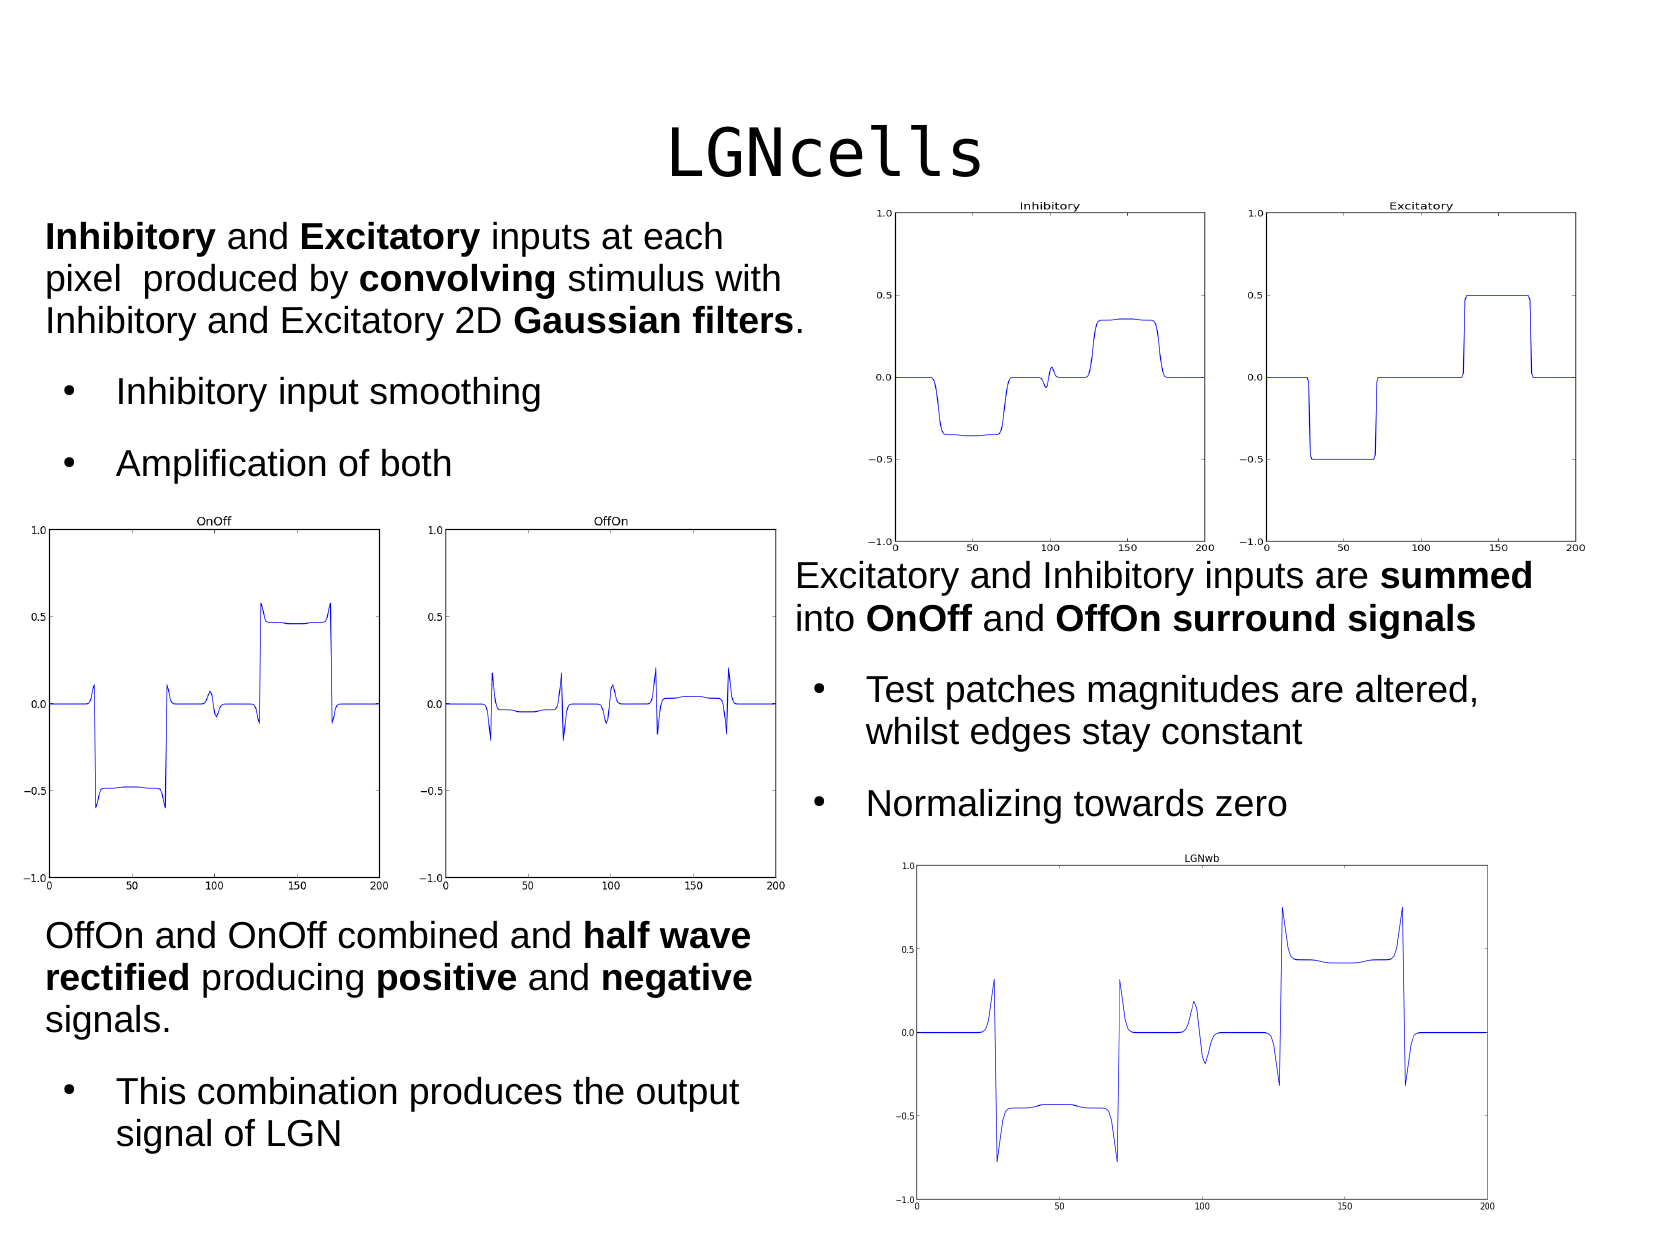

# LGNcells
Inhibitory and Excitatory inputs at each pixel produced by convolving stimulus with Inhibitory and Excitatory 2D Gaussian filters.
Inhibitory input smoothing
Amplification of both
Excitatory and Inhibitory inputs are summed into OnOff and OffOn surround signals
Test patches magnitudes are altered, whilst edges stay constant
Normalizing towards zero
OffOn and OnOff combined and half wave rectified producing positive and negative signals.
This combination produces the output signal of LGN